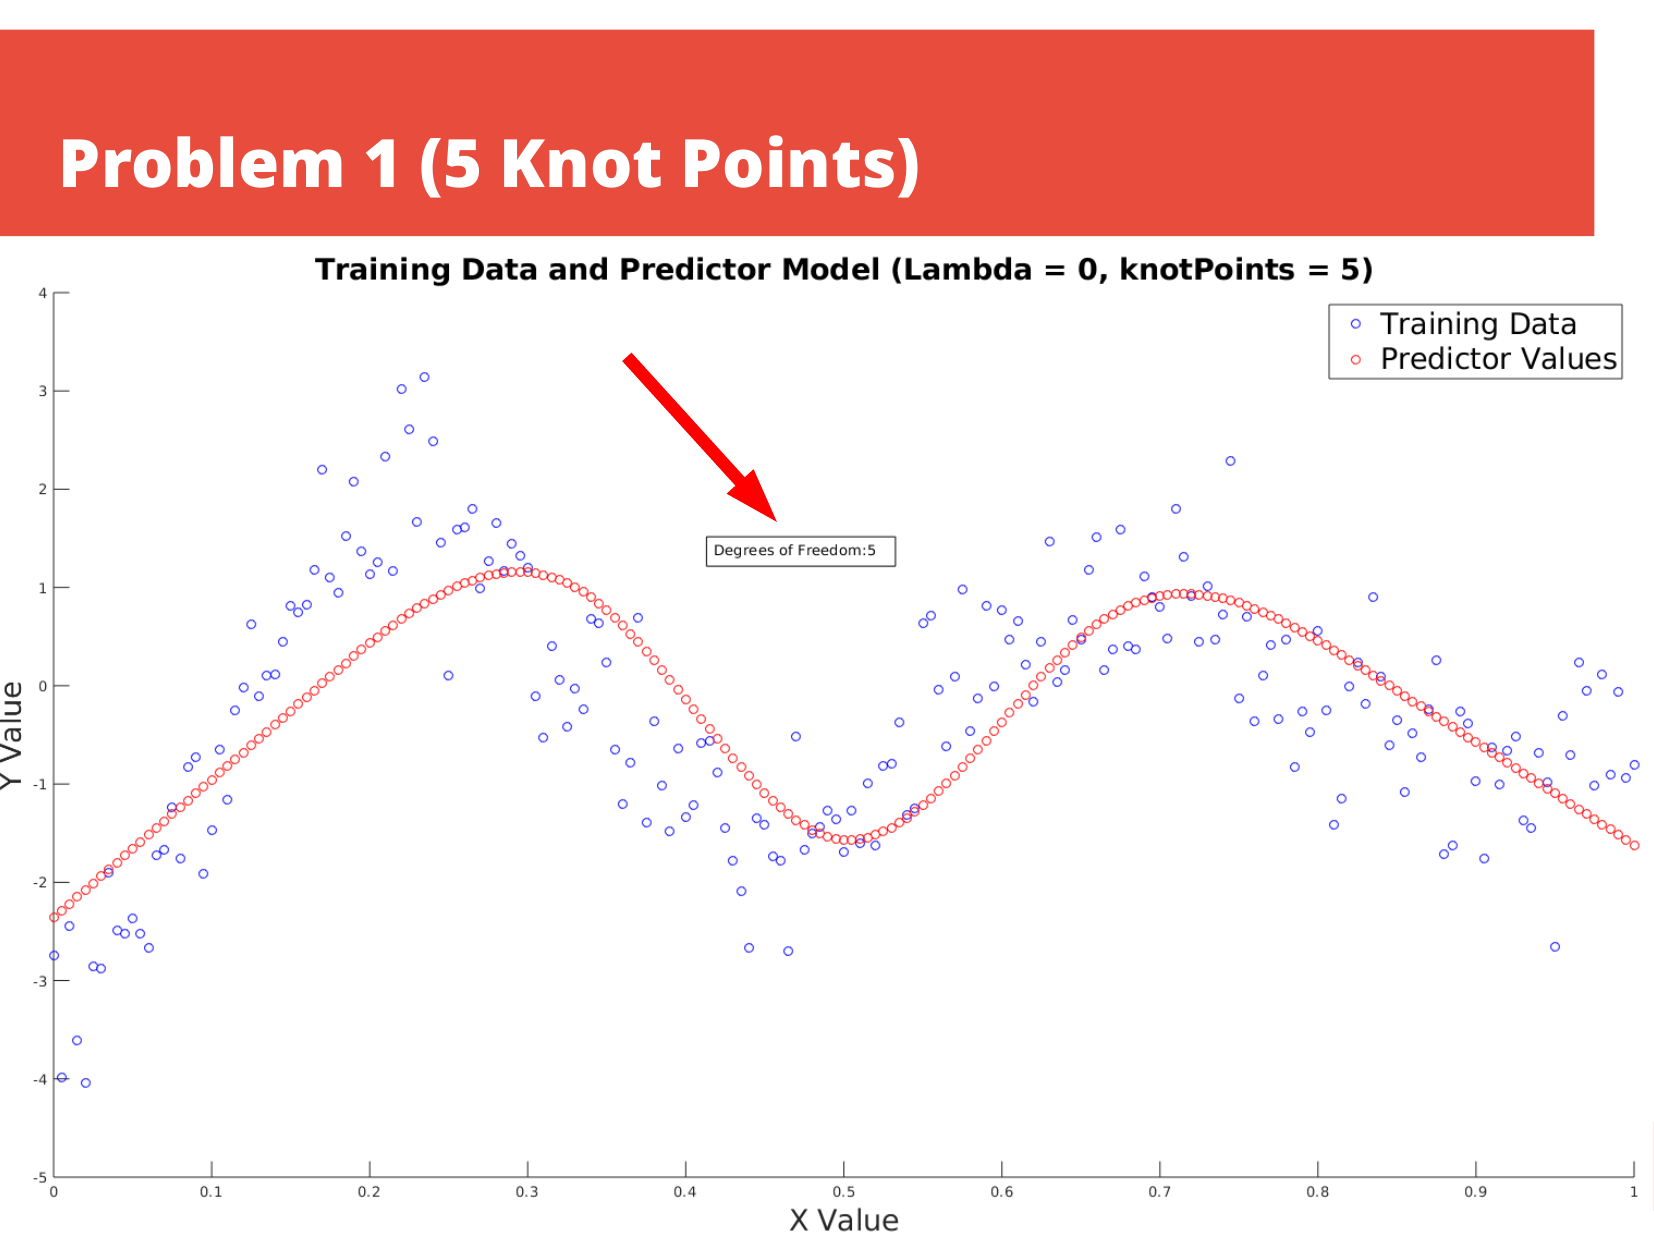

# Problem 1 (5 Knot Points)
3